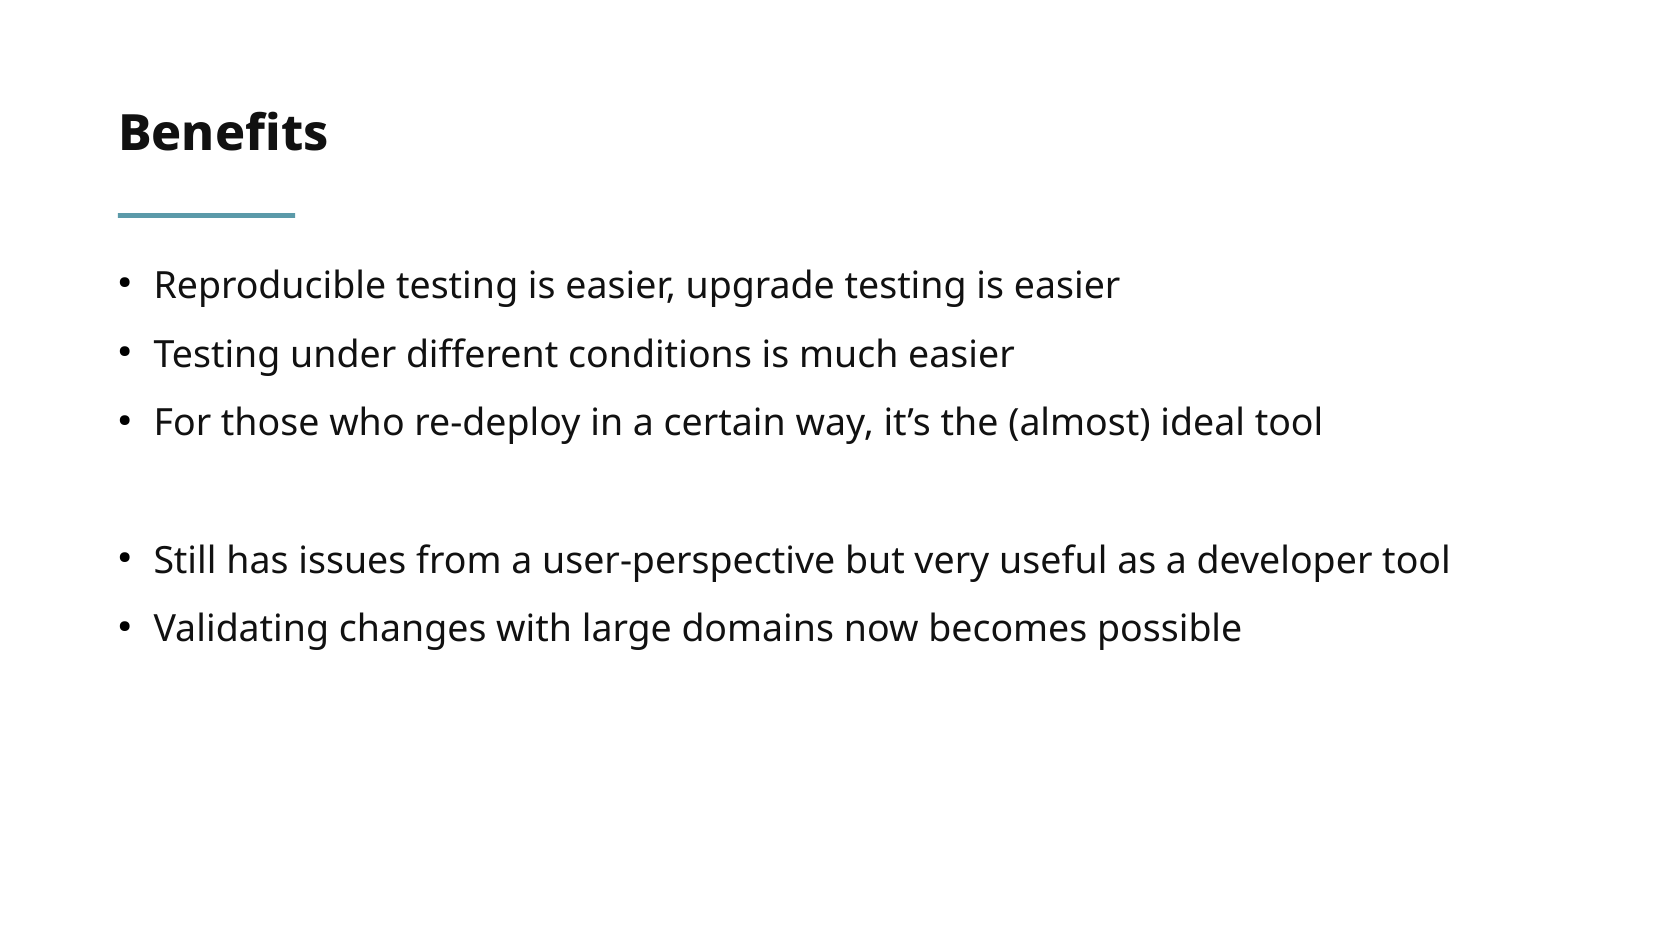

# Benefits
Reproducible testing is easier, upgrade testing is easier
Testing under different conditions is much easier
For those who re-deploy in a certain way, it’s the (almost) ideal tool
Still has issues from a user-perspective but very useful as a developer tool
Validating changes with large domains now becomes possible